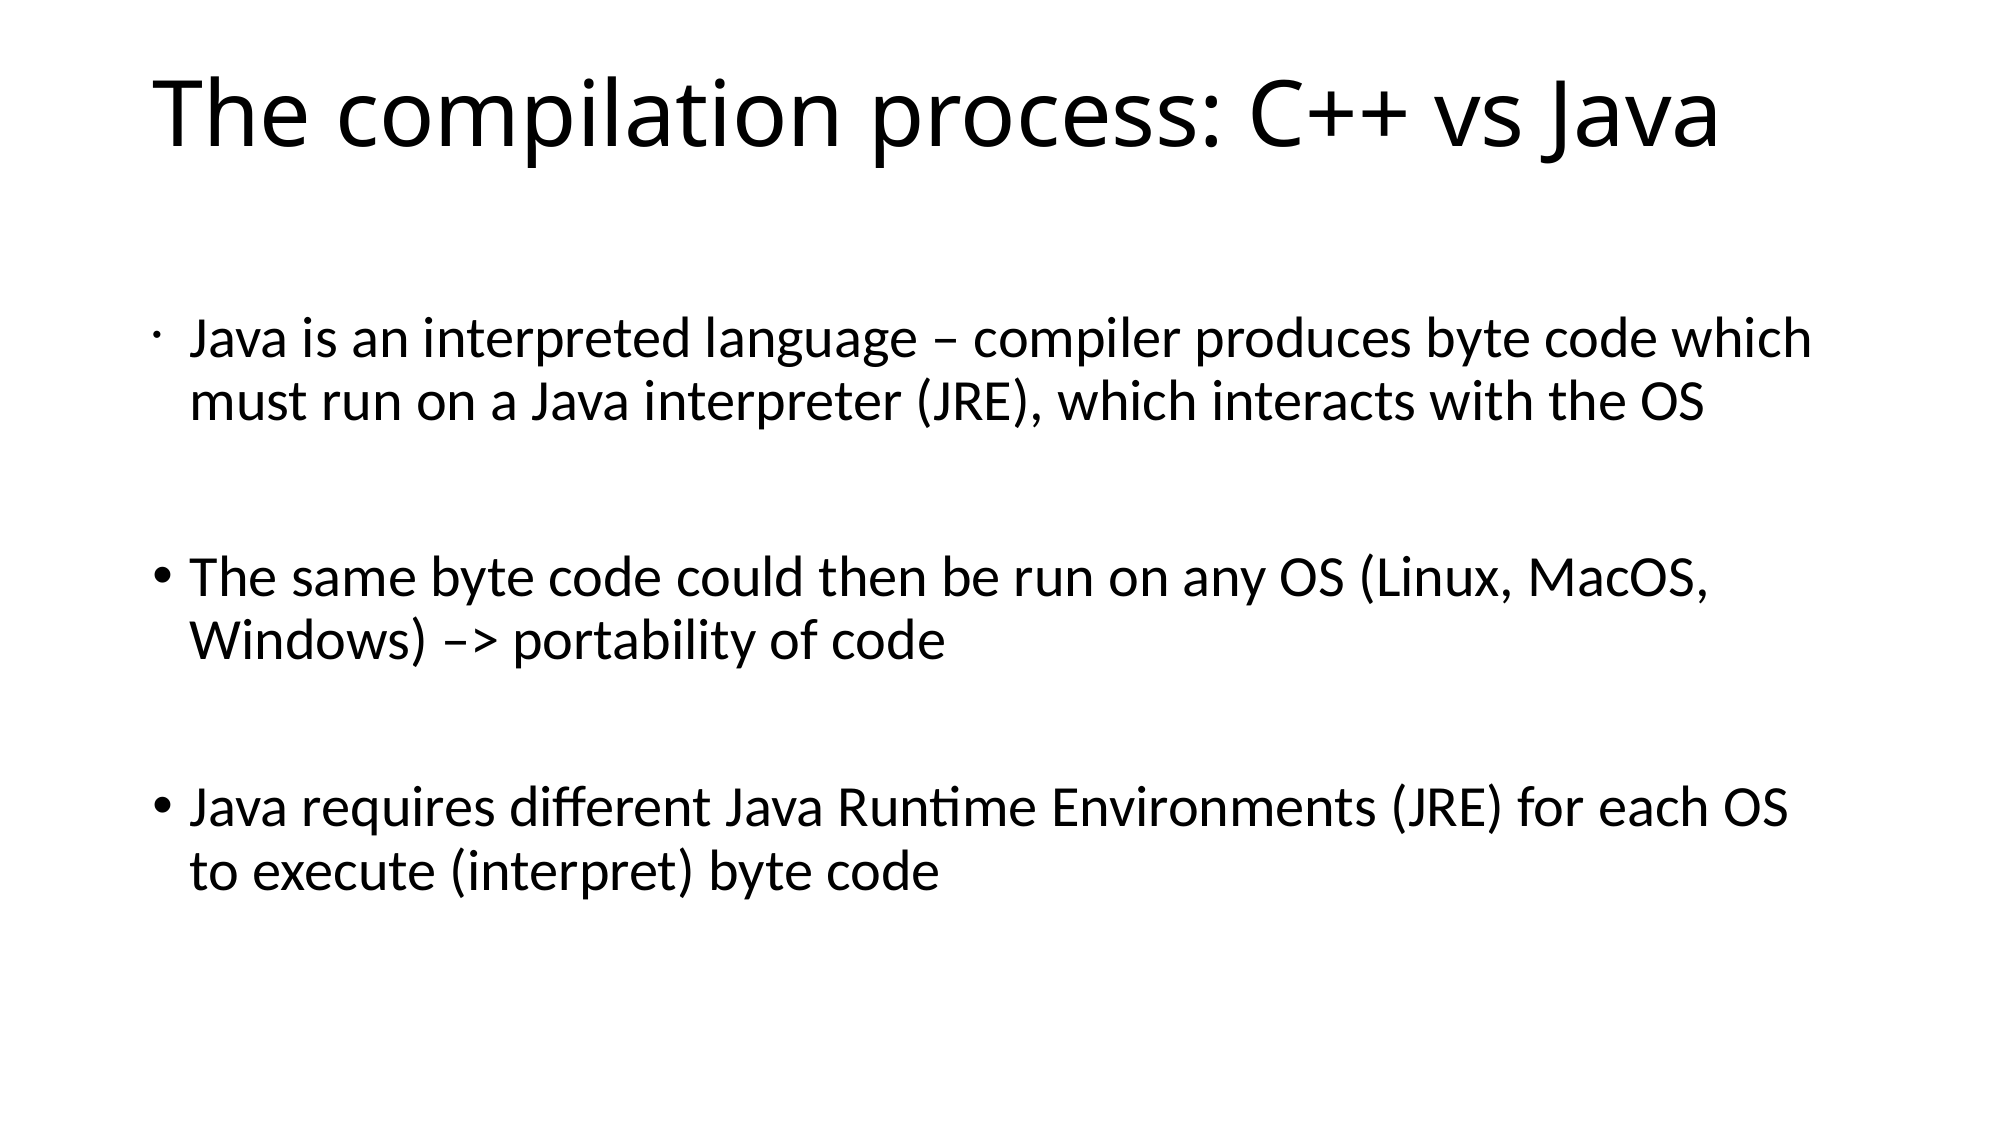

# The compilation process: C++ vs Java
Java is an interpreted language – compiler produces byte code which must run on a Java interpreter (JRE), which interacts with the OS
The same byte code could then be run on any OS (Linux, MacOS, Windows) –> portability of code
Java requires different Java Runtime Environments (JRE) for each OS to execute (interpret) byte code